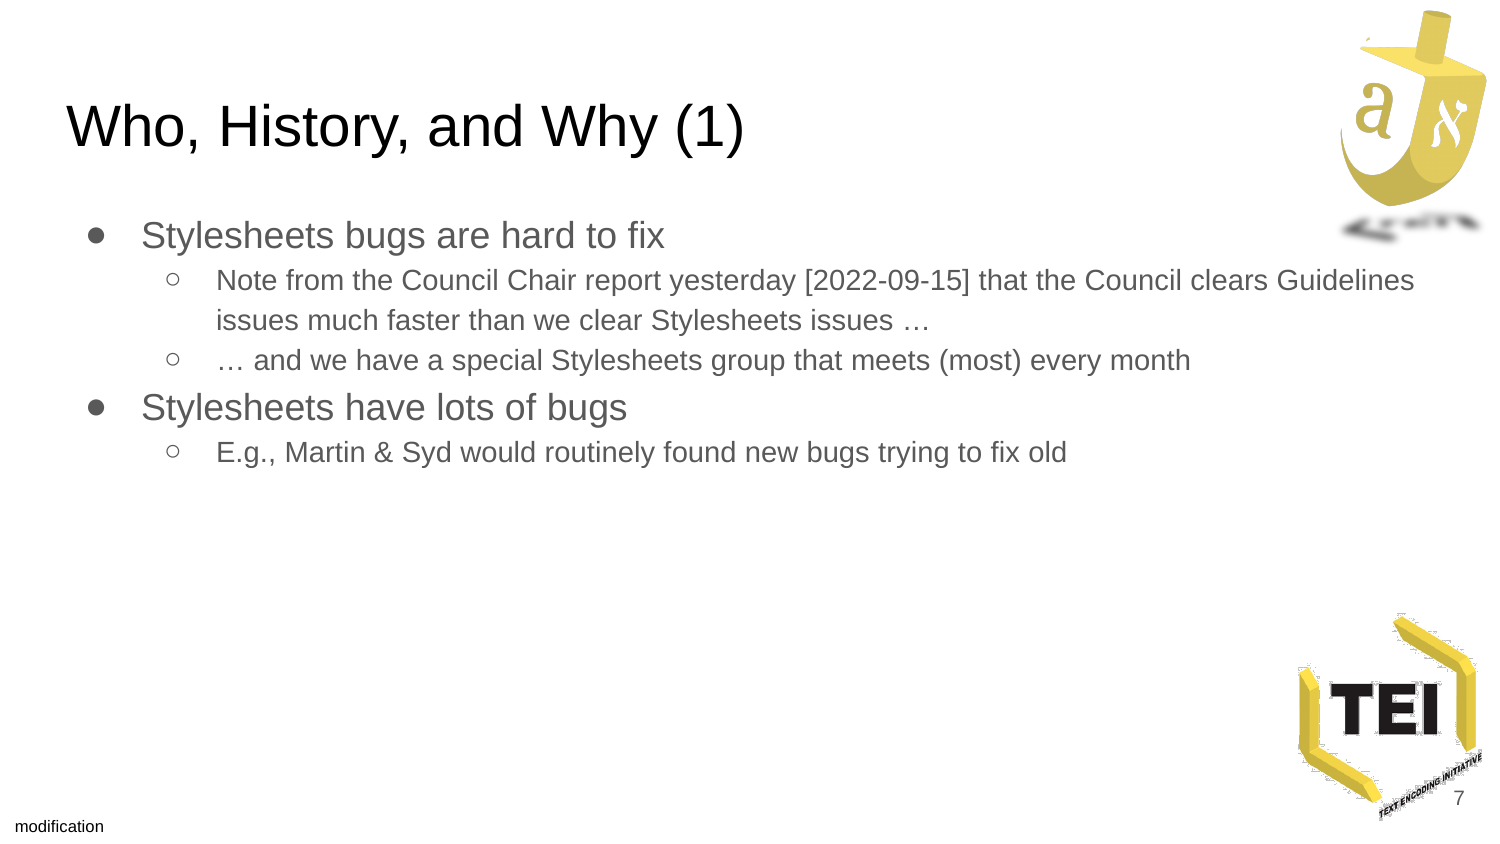

# Who, History, and Why (1)
Stylesheets bugs are hard to fix
Note from the Council Chair report yesterday [2022-09-15] that the Council clears Guidelines issues much faster than we clear Stylesheets issues …
… and we have a special Stylesheets group that meets (most) every month
Stylesheets have lots of bugs
E.g., Martin & Syd would routinely found new bugs trying to fix old
modification